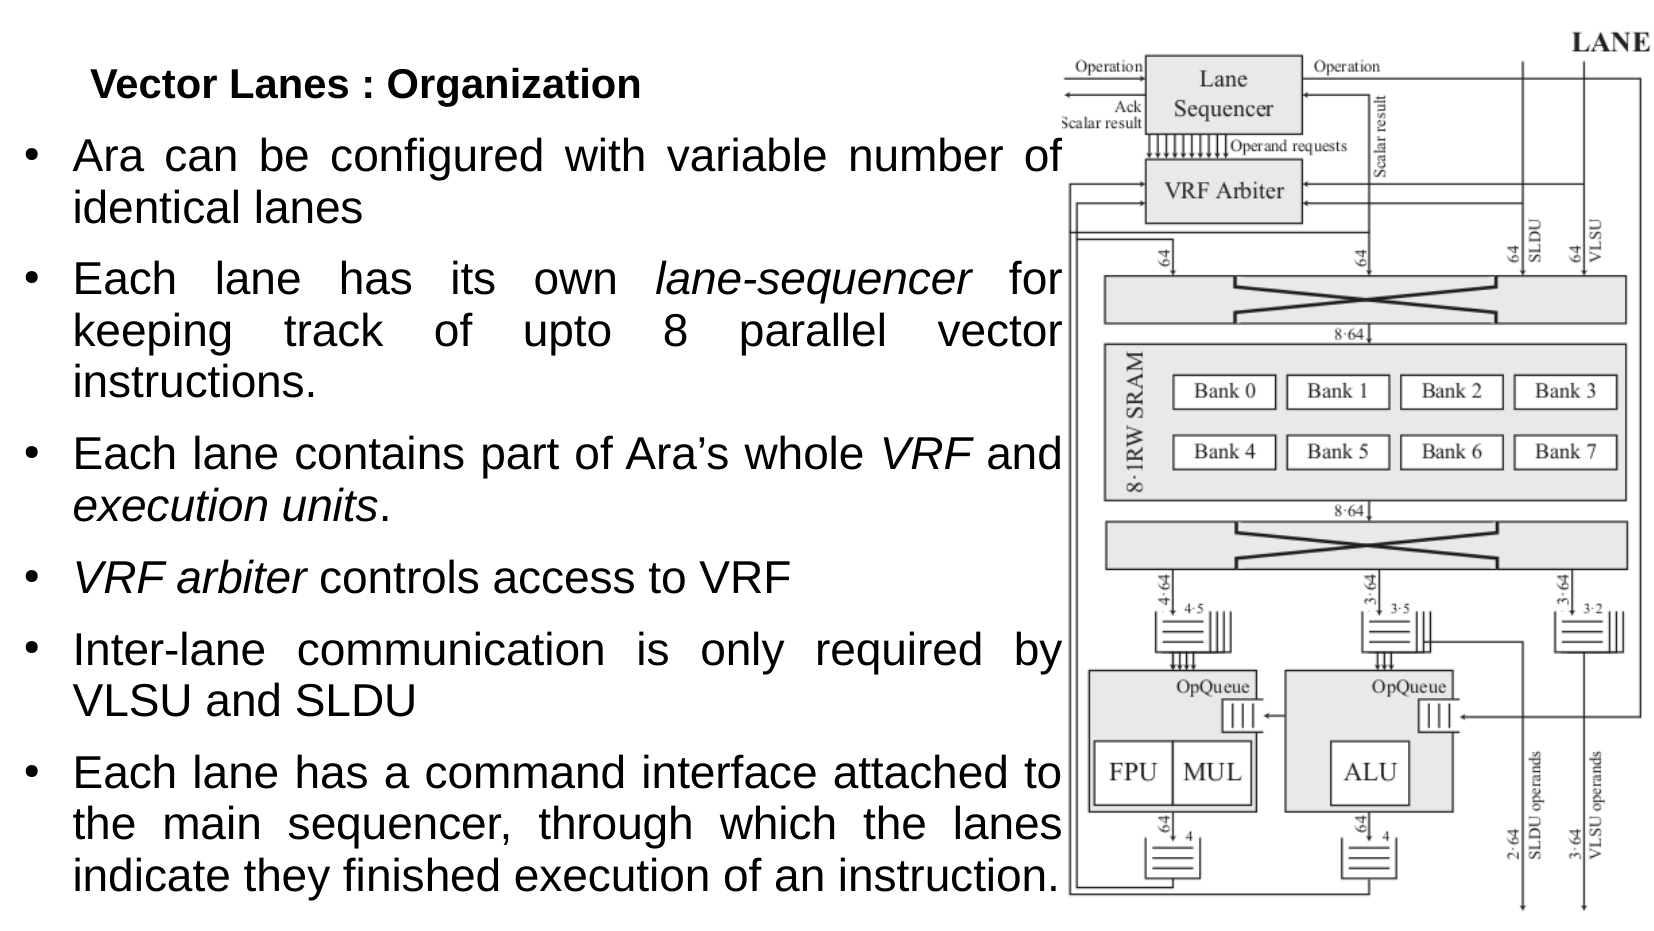

# Vector Lanes : Organization
Ara can be configured with variable number of identical lanes
Each lane has its own lane-sequencer for keeping track of upto 8 parallel vector instructions.
Each lane contains part of Ara’s whole VRF and execution units.
VRF arbiter controls access to VRF
Inter-lane communication is only required by VLSU and SLDU
Each lane has a command interface attached to the main sequencer, through which the lanes indicate they finished execution of an instruction.